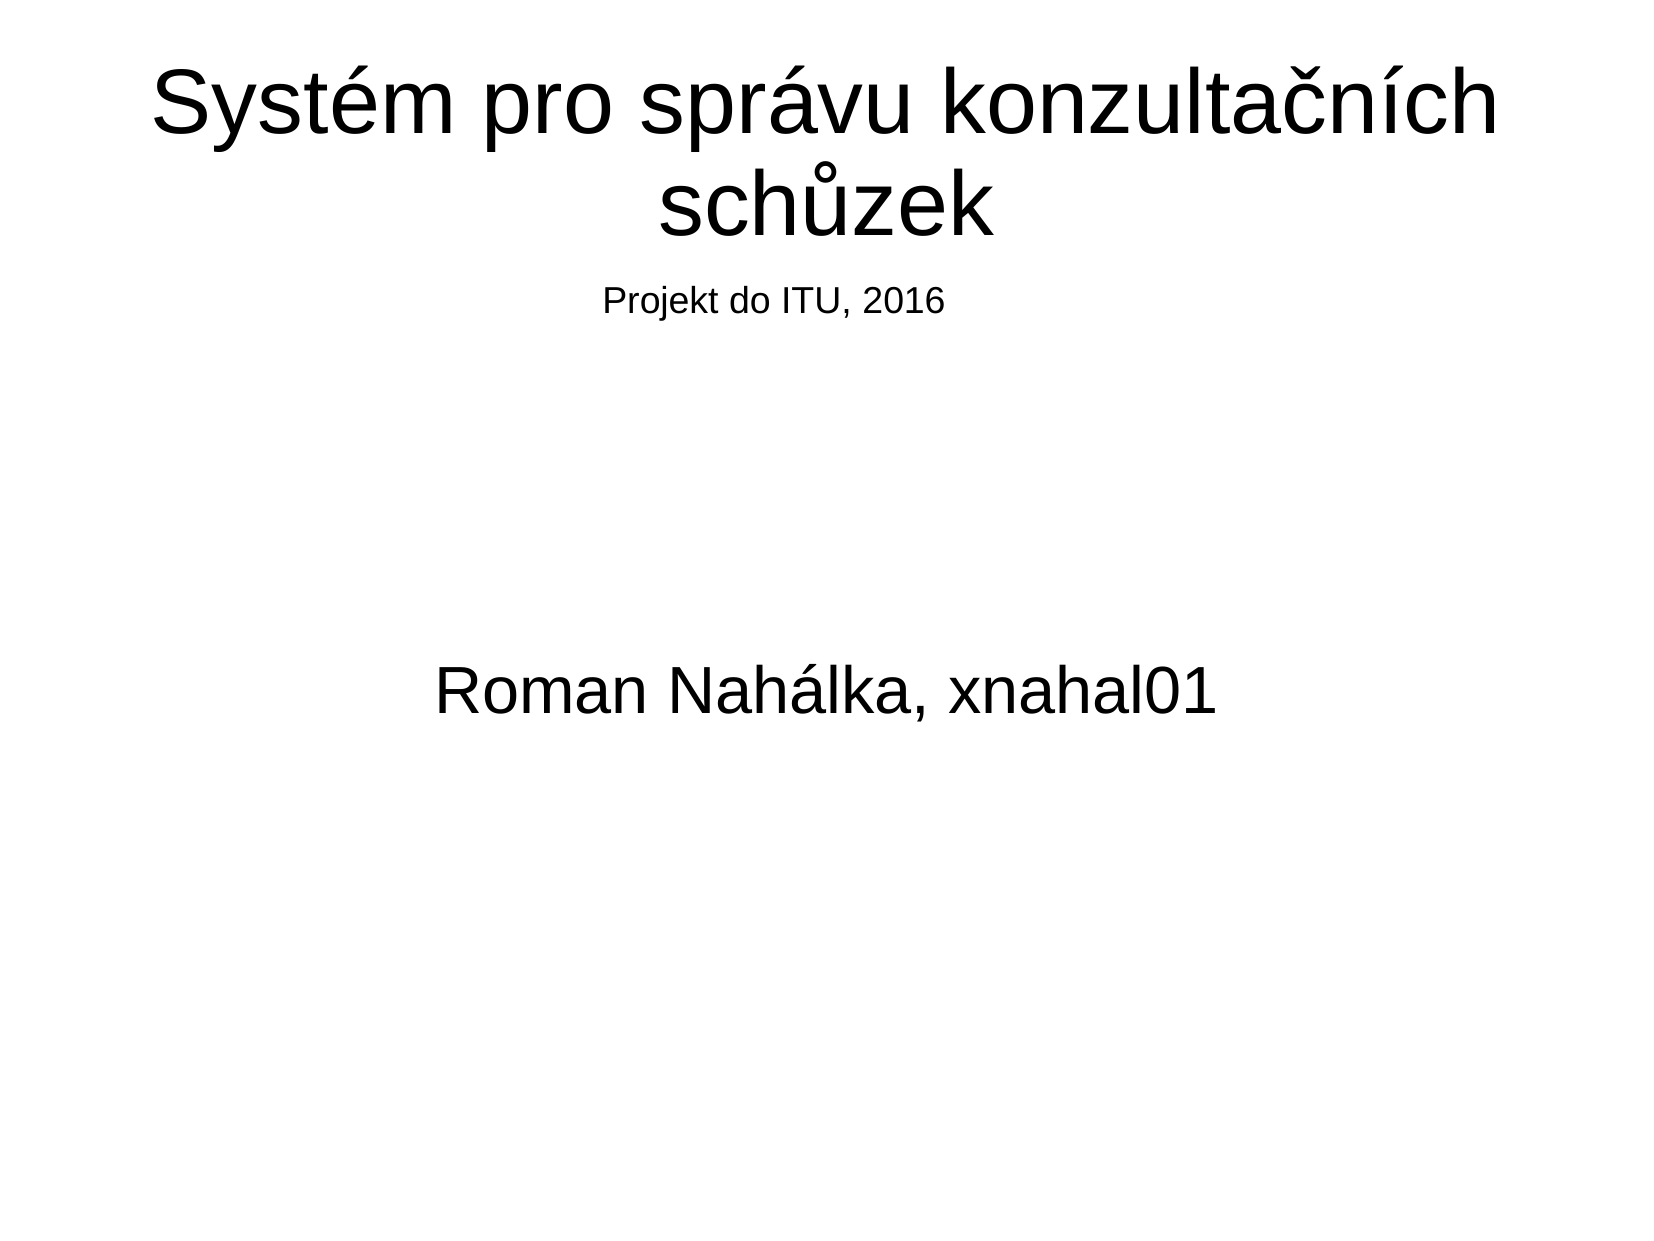

# Systém pro správu konzultačních schůzek
			Projekt do ITU, 2016
Roman Nahálka, xnahal01